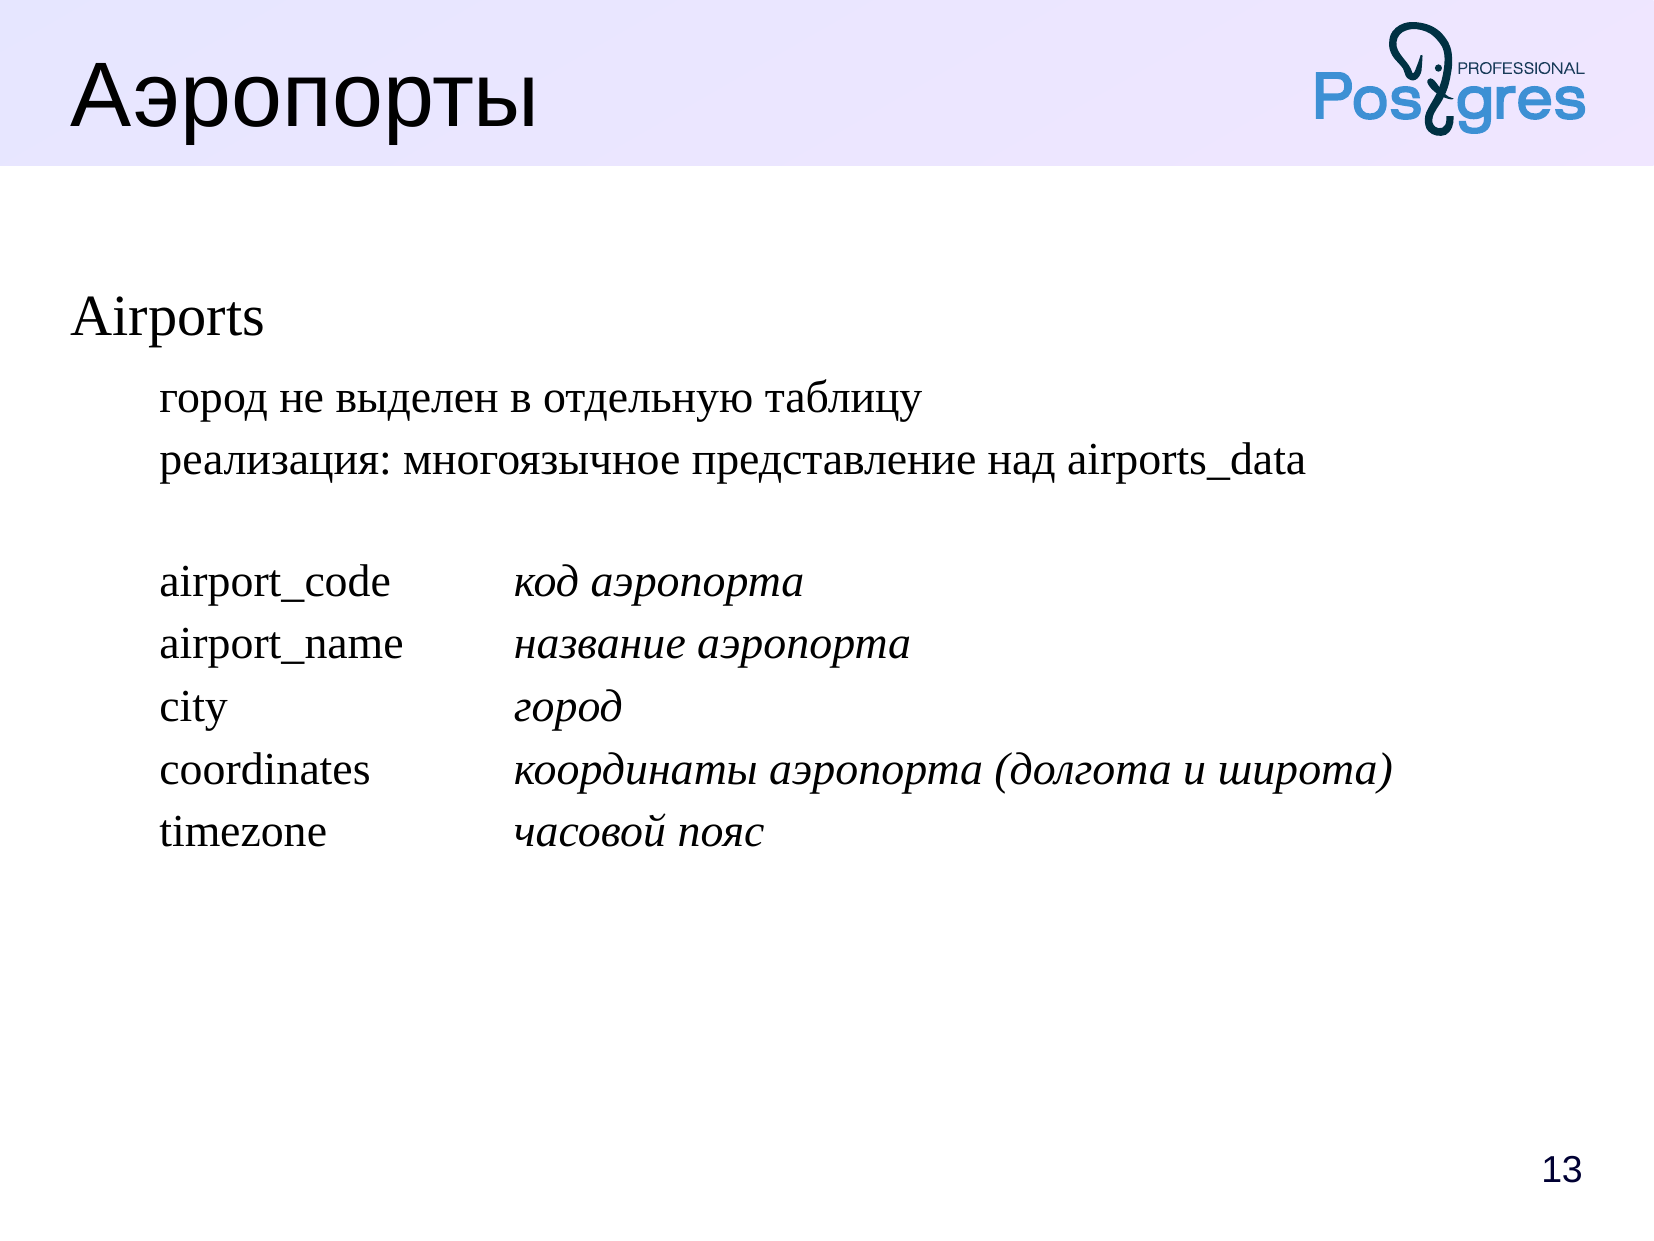

# Аэропорты
Airports
город не выделен в отдельную таблицу
реализация: многоязычное представление над airports_data
airport_code	код аэропорта
airport_name	название аэропорта
city	город
coordinates	координаты аэропорта (долгота и широта)
timezone	часовой пояс